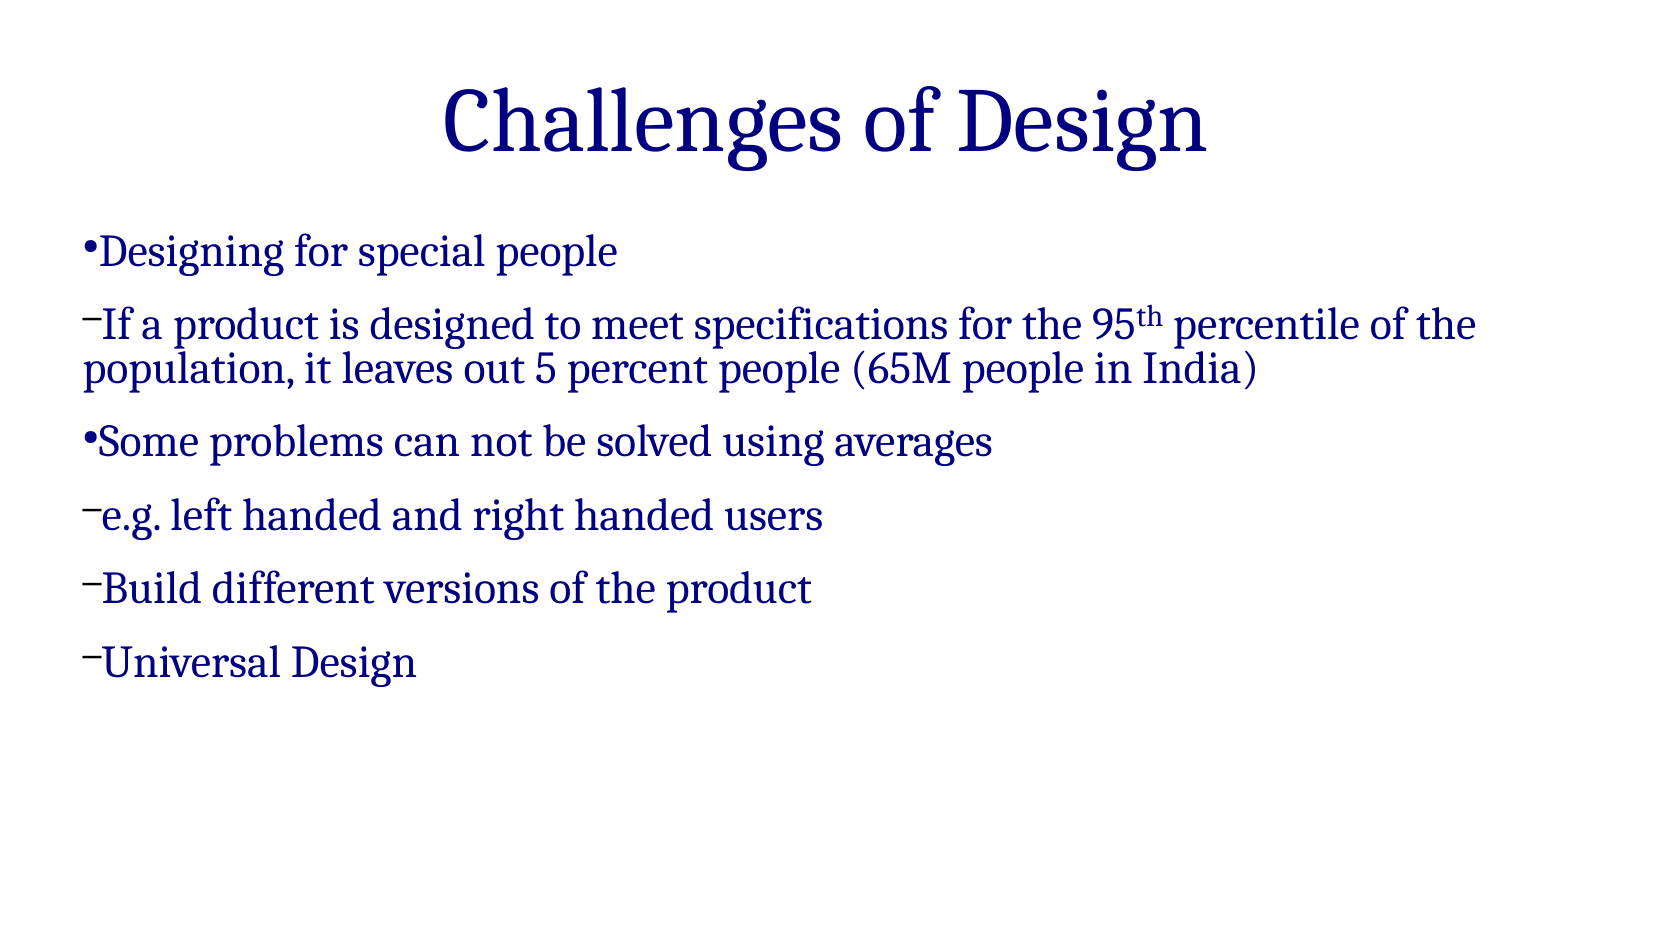

# Challenges of Design
Designing for special people
If a product is designed to meet specifications for the 95th percentile of the population, it leaves out 5 percent people (65M people in India)
Some problems can not be solved using averages
e.g. left handed and right handed users
Build different versions of the product
Universal Design